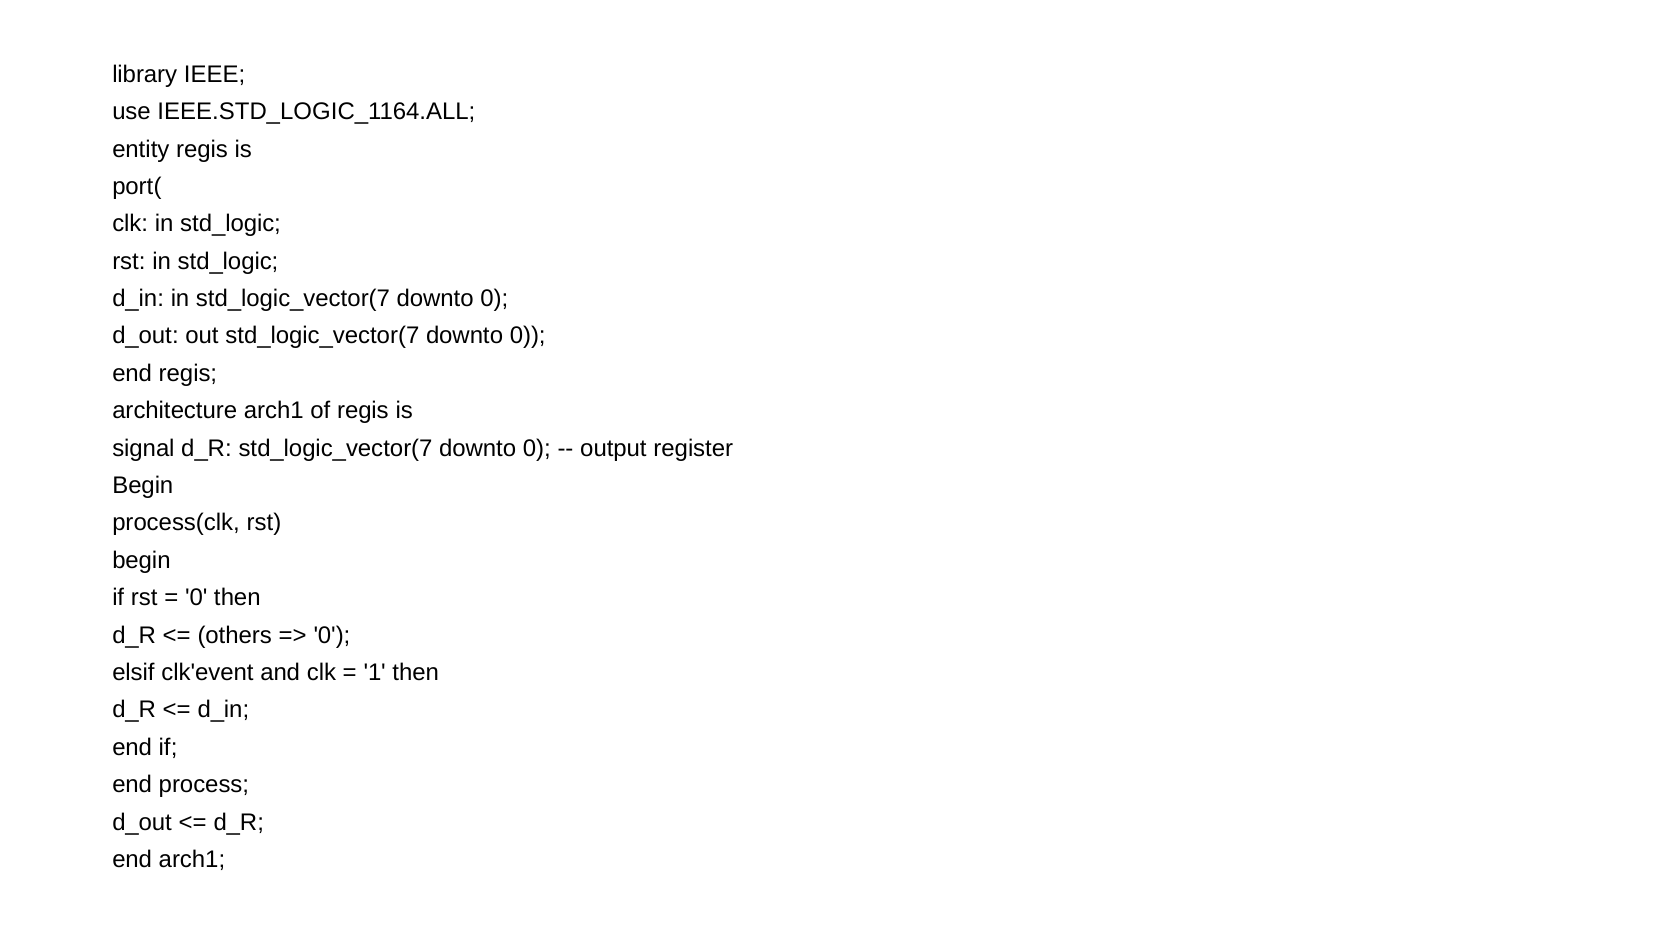

# library IEEE;
use IEEE.STD_LOGIC_1164.ALL;
entity regis is
port(
clk: in std_logic;
rst: in std_logic;
d_in: in std_logic_vector(7 downto 0);
d_out: out std_logic_vector(7 downto 0));
end regis;
architecture arch1 of regis is
signal d_R: std_logic_vector(7 downto 0); -- output register
Begin
process(clk, rst)
begin
if rst = '0' then
d_R <= (others => '0');
elsif clk'event and clk = '1' then
d_R <= d_in;
end if;
end process;
d_out <= d_R;
end arch1;